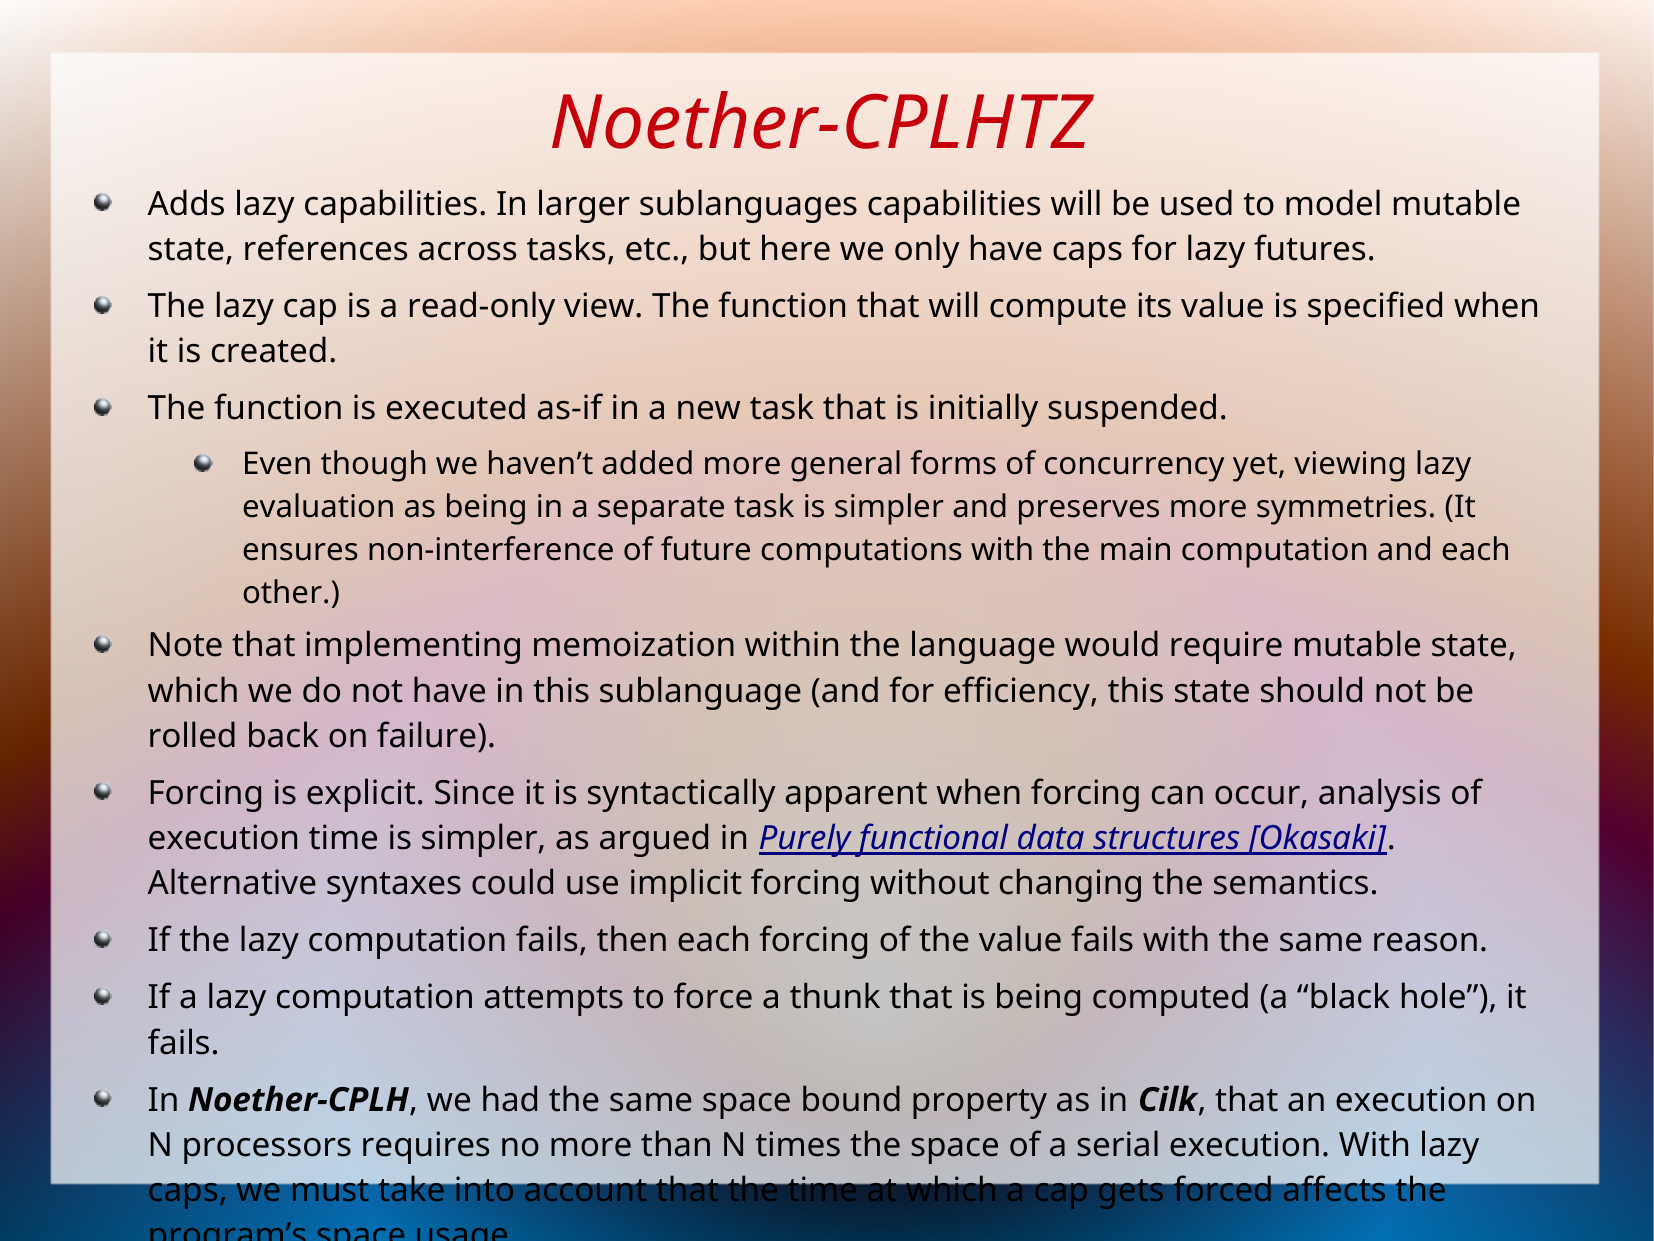

# Noether-CPLHTZ
Adds lazy capabilities. In larger sublanguages capabilities will be used to model mutable state, references across tasks, etc., but here we only have caps for lazy futures.
The lazy cap is a read-only view. The function that will compute its value is specified when it is created.
The function is executed as-if in a new task that is initially suspended.
Even though we haven’t added more general forms of concurrency yet, viewing lazy evaluation as being in a separate task is simpler and preserves more symmetries. (It ensures non-interference of future computations with the main computation and each other.)
Note that implementing memoization within the language would require mutable state, which we do not have in this sublanguage (and for efficiency, this state should not be rolled back on failure).
Forcing is explicit. Since it is syntactically apparent when forcing can occur, analysis of execution time is simpler, as argued in Purely functional data structures [Okasaki]. Alternative syntaxes could use implicit forcing without changing the semantics.
If the lazy computation fails, then each forcing of the value fails with the same reason.
If a lazy computation attempts to force a thunk that is being computed (a “black hole”), it fails.
In Noether-CPLH, we had the same space bound property as in Cilk, that an execution on N processors requires no more than N times the space of a serial execution. With lazy caps, we must take into account that the time at which a cap gets forced affects the program’s space usage.
Lazy caps can be used to represent effectively cyclic data structures. In smaller sublanguages, all data structures were acyclic. That property helps in proving termination, which is why we dropped the termination requirement “before” adding laziness.